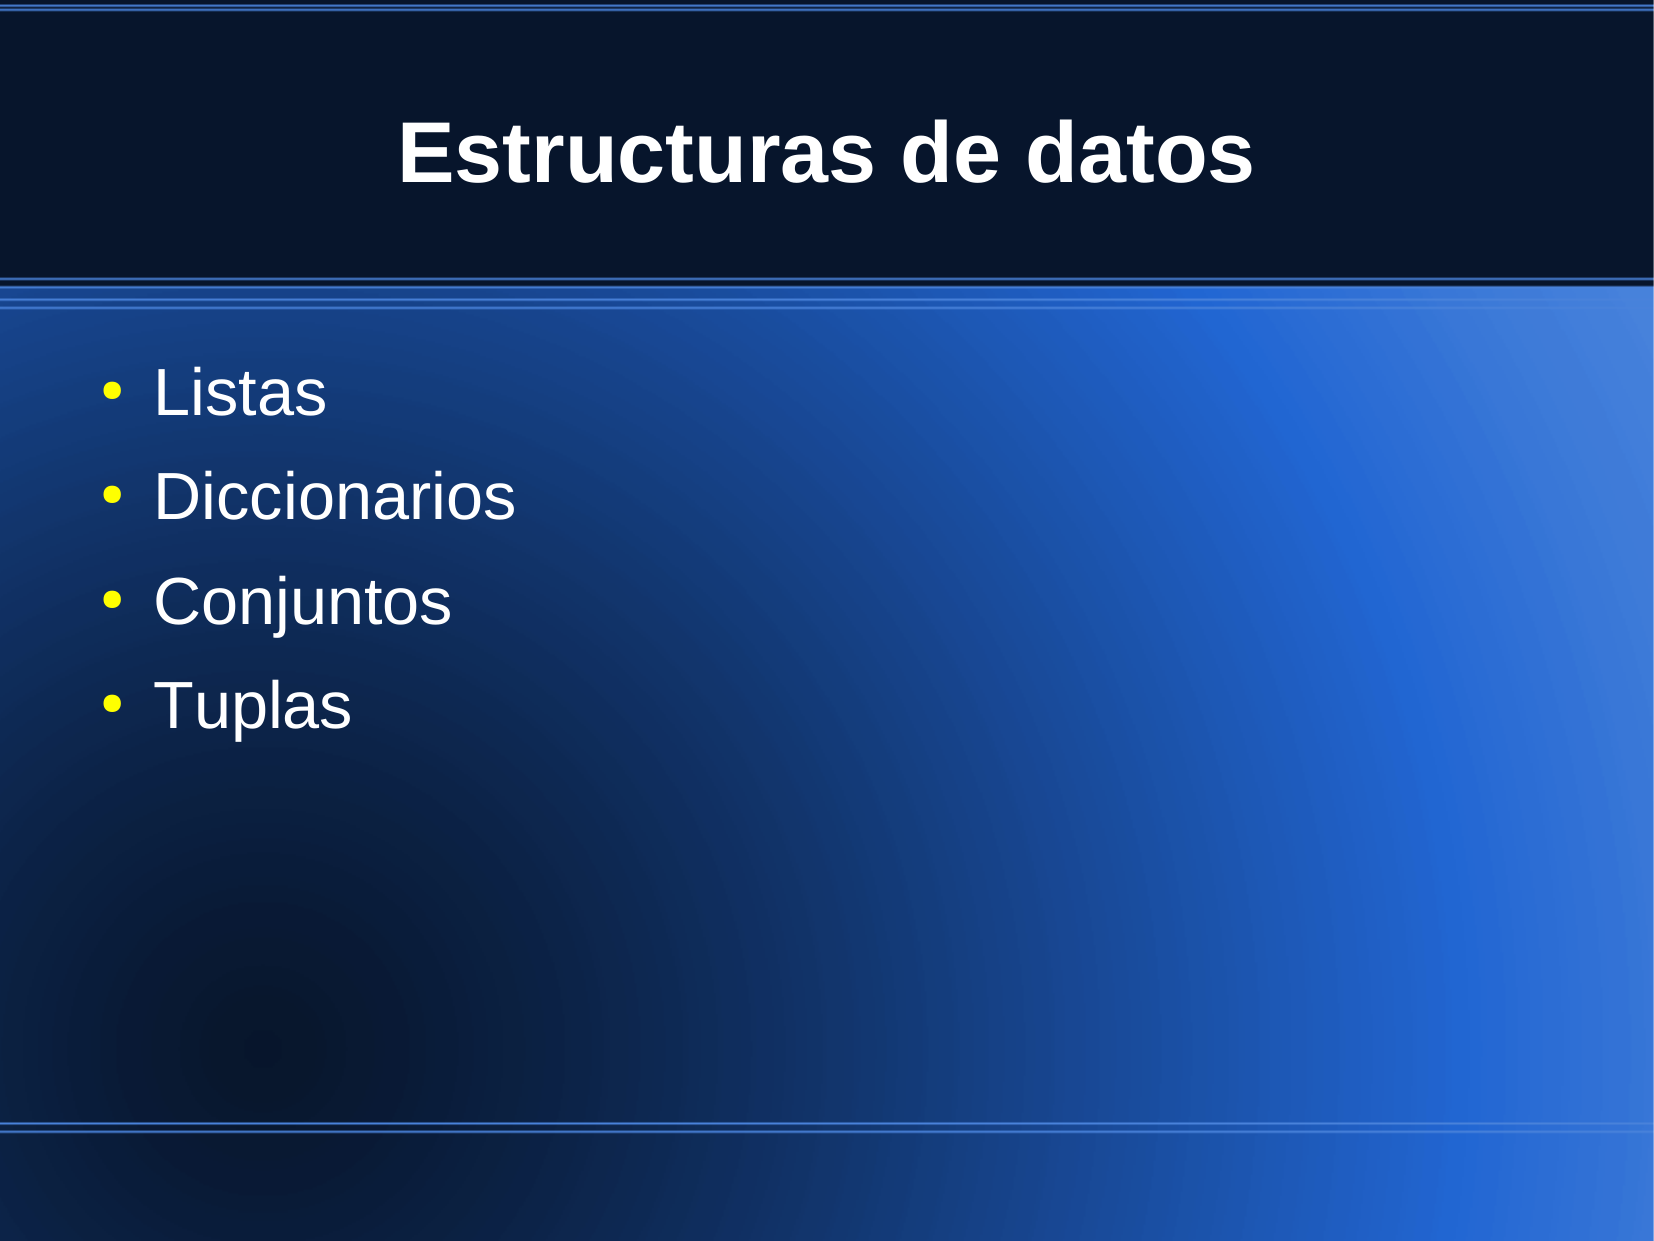

# Estructuras de datos
Listas
Diccionarios
Conjuntos
Tuplas